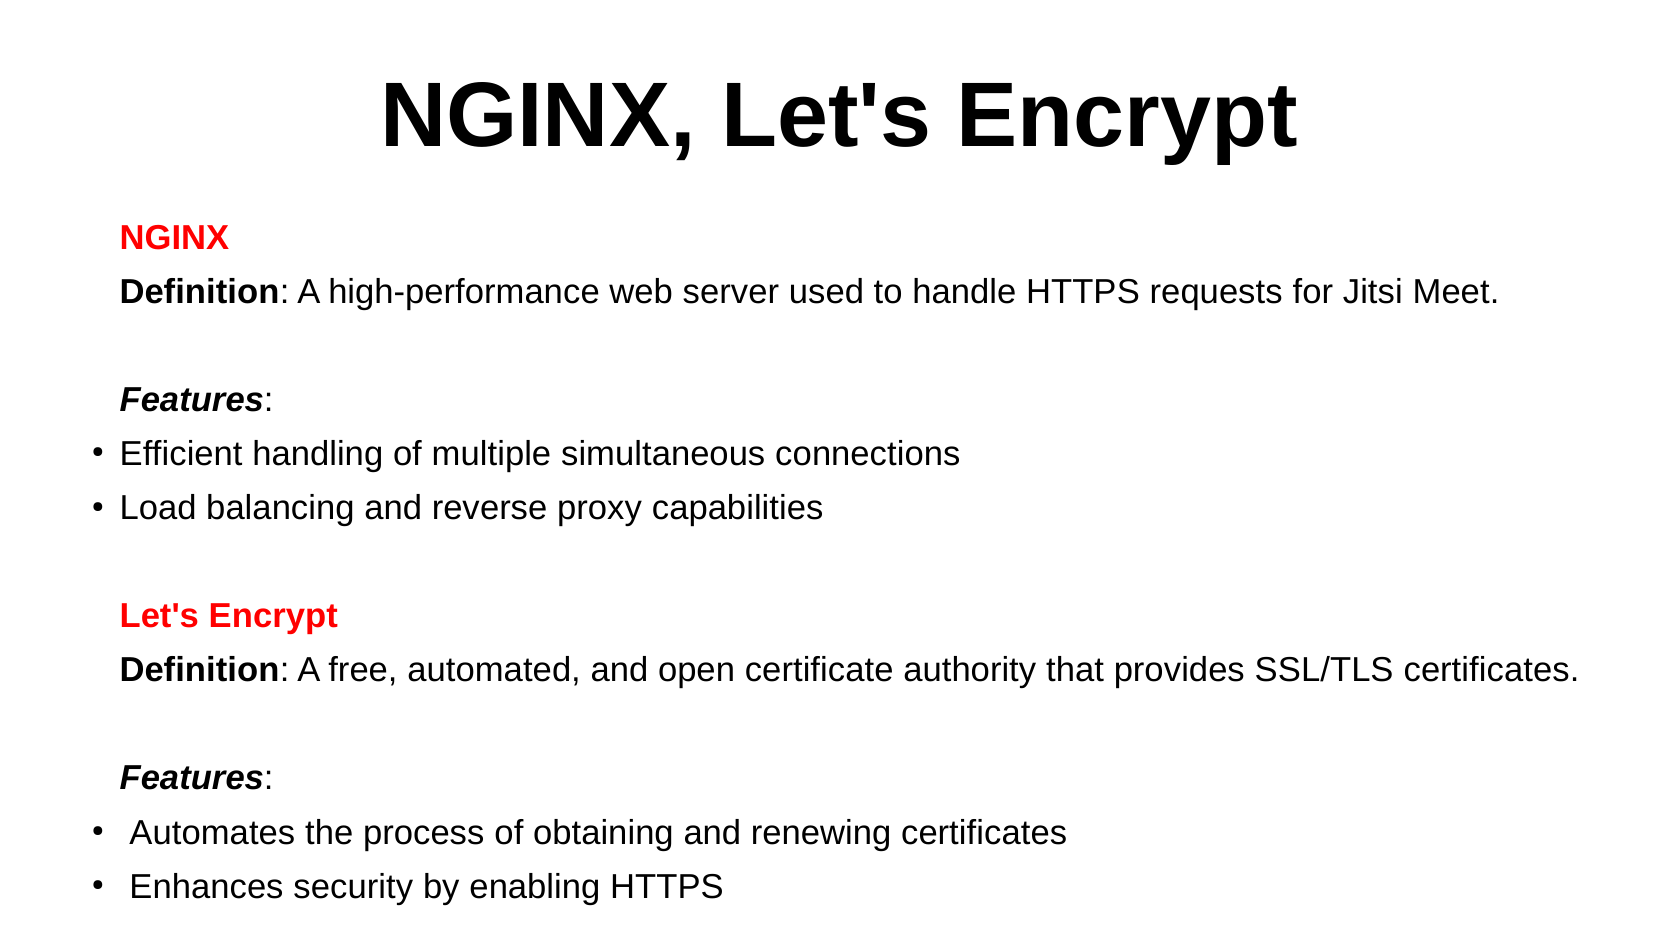

# NGINX, Let's Encrypt
NGINX
Definition: A high-performance web server used to handle HTTPS requests for Jitsi Meet.
Features:
Efficient handling of multiple simultaneous connections
Load balancing and reverse proxy capabilities
Let's Encrypt
Definition: A free, automated, and open certificate authority that provides SSL/TLS certificates.
Features:
 Automates the process of obtaining and renewing certificates
 Enhances security by enabling HTTPS